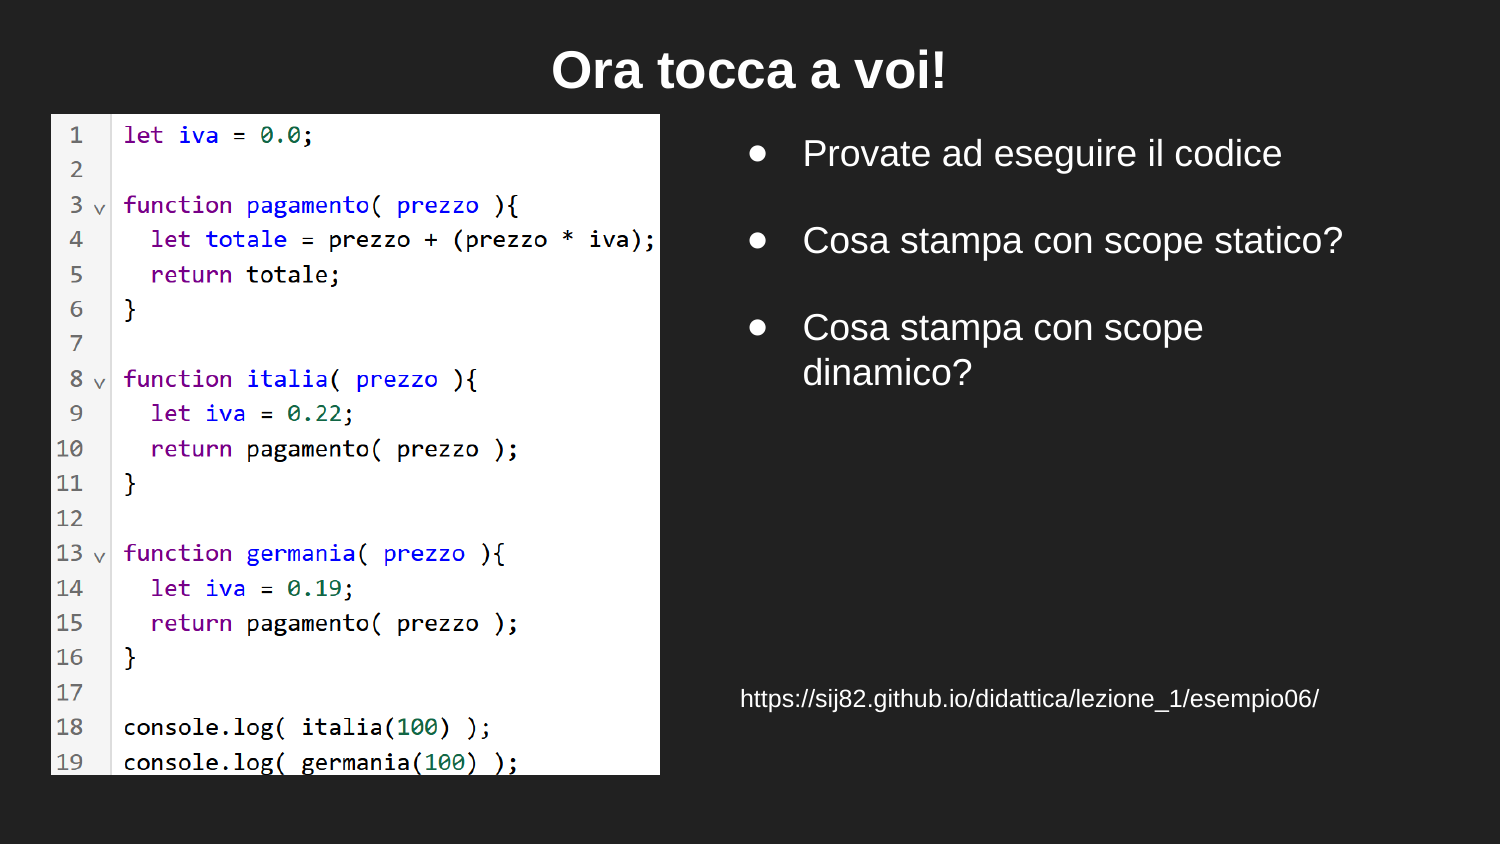

# Ora tocca a voi!
Provate ad eseguire il codice
Cosa stampa con scope statico?
Cosa stampa con scope dinamico?
https://sij82.github.io/didattica/lezione_1/esempio06/